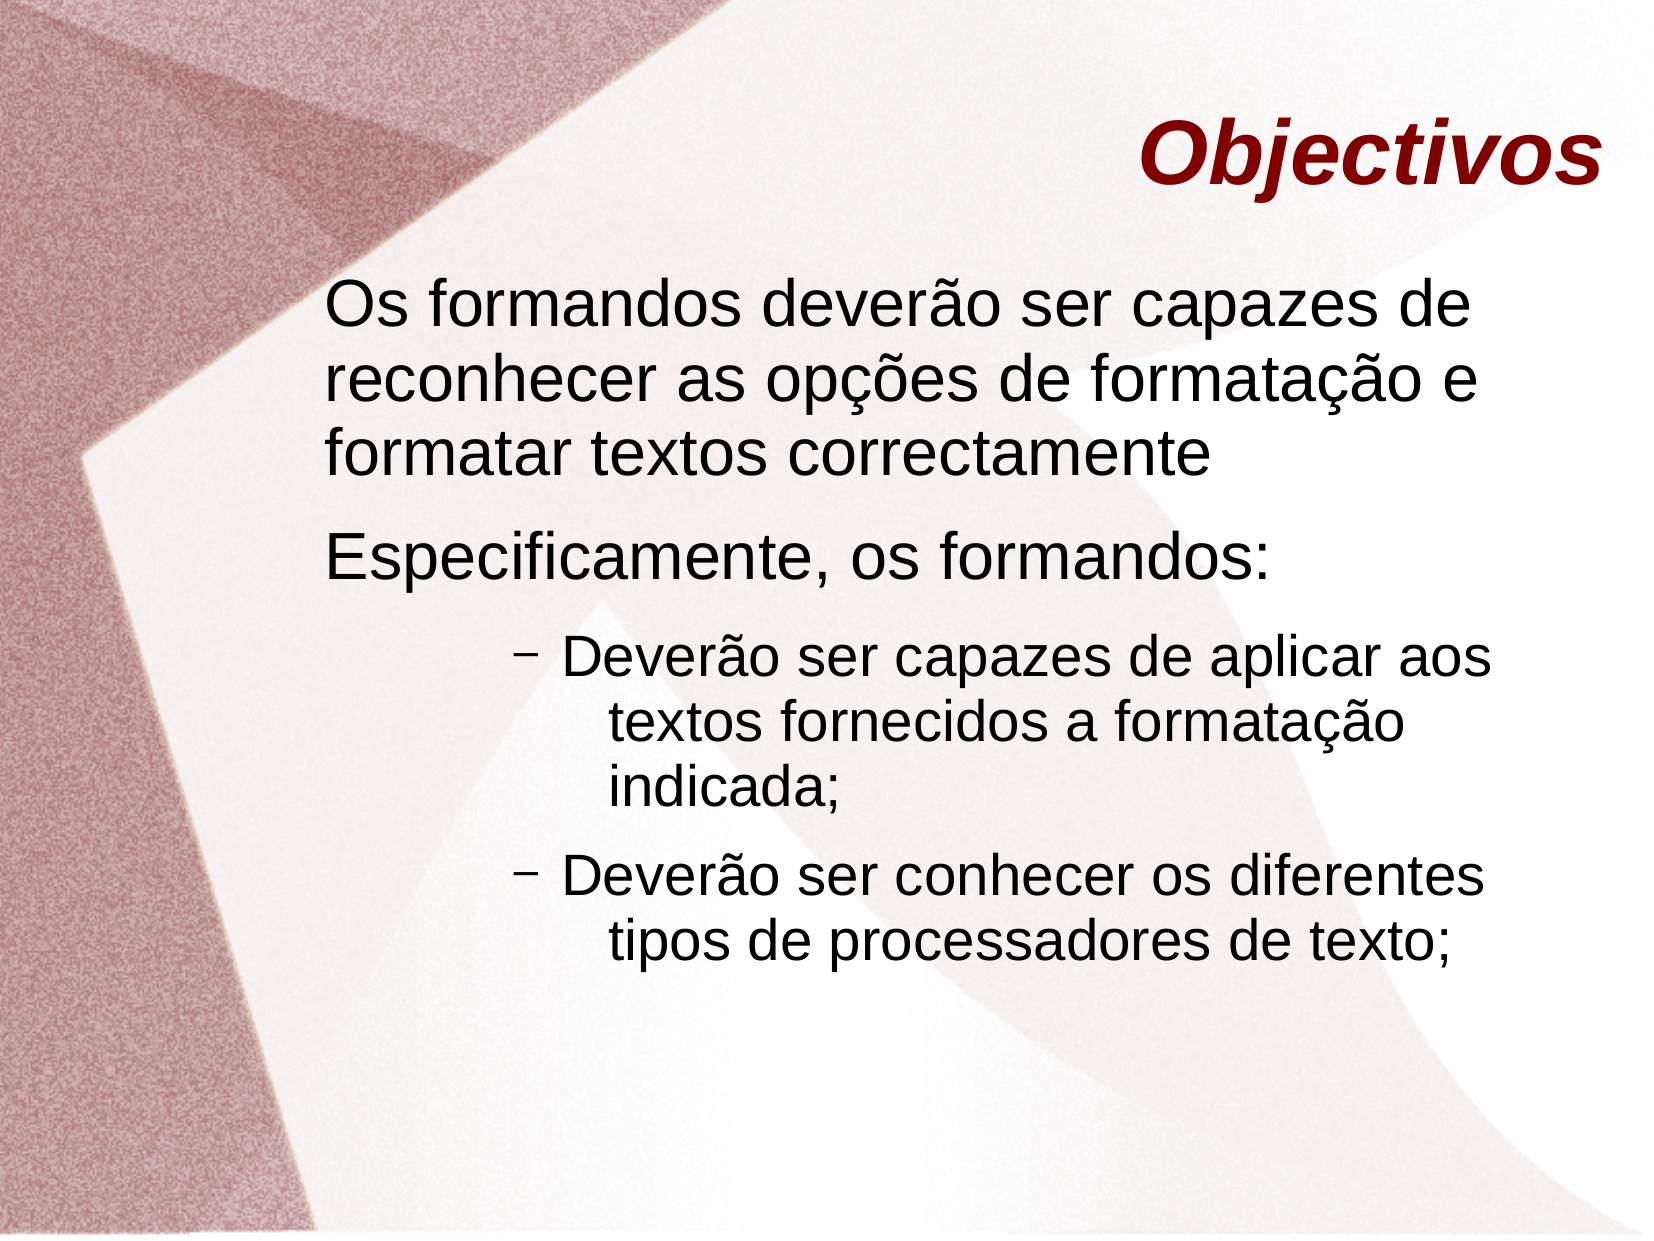

# Objectivos
Os formandos deverão ser capazes de reconhecer as opções de formatação e formatar textos correctamente
Especificamente, os formandos:
Deverão ser capazes de aplicar aos textos fornecidos a formatação indicada;
Deverão ser conhecer os diferentes tipos de processadores de texto;